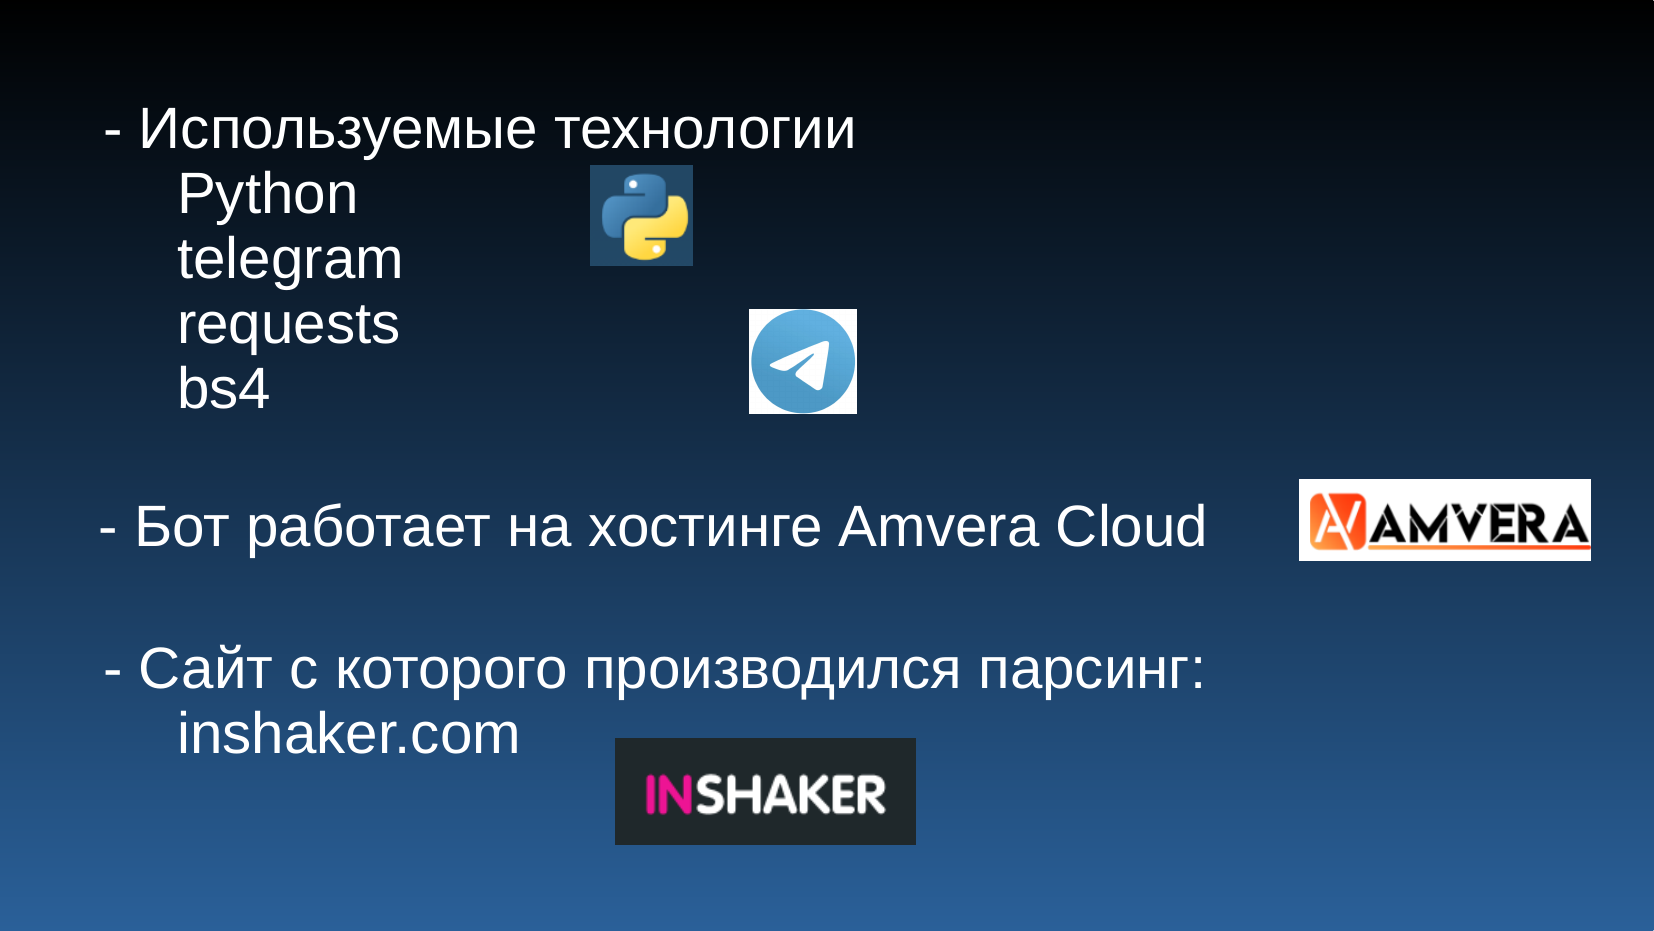

- Используемые технологии
 	Python
 	telegram
 	requests
 	bs4
- Бот работает на хостинге Amvera Cloud
- Сайт с которого производился парсинг:
	inshaker.com